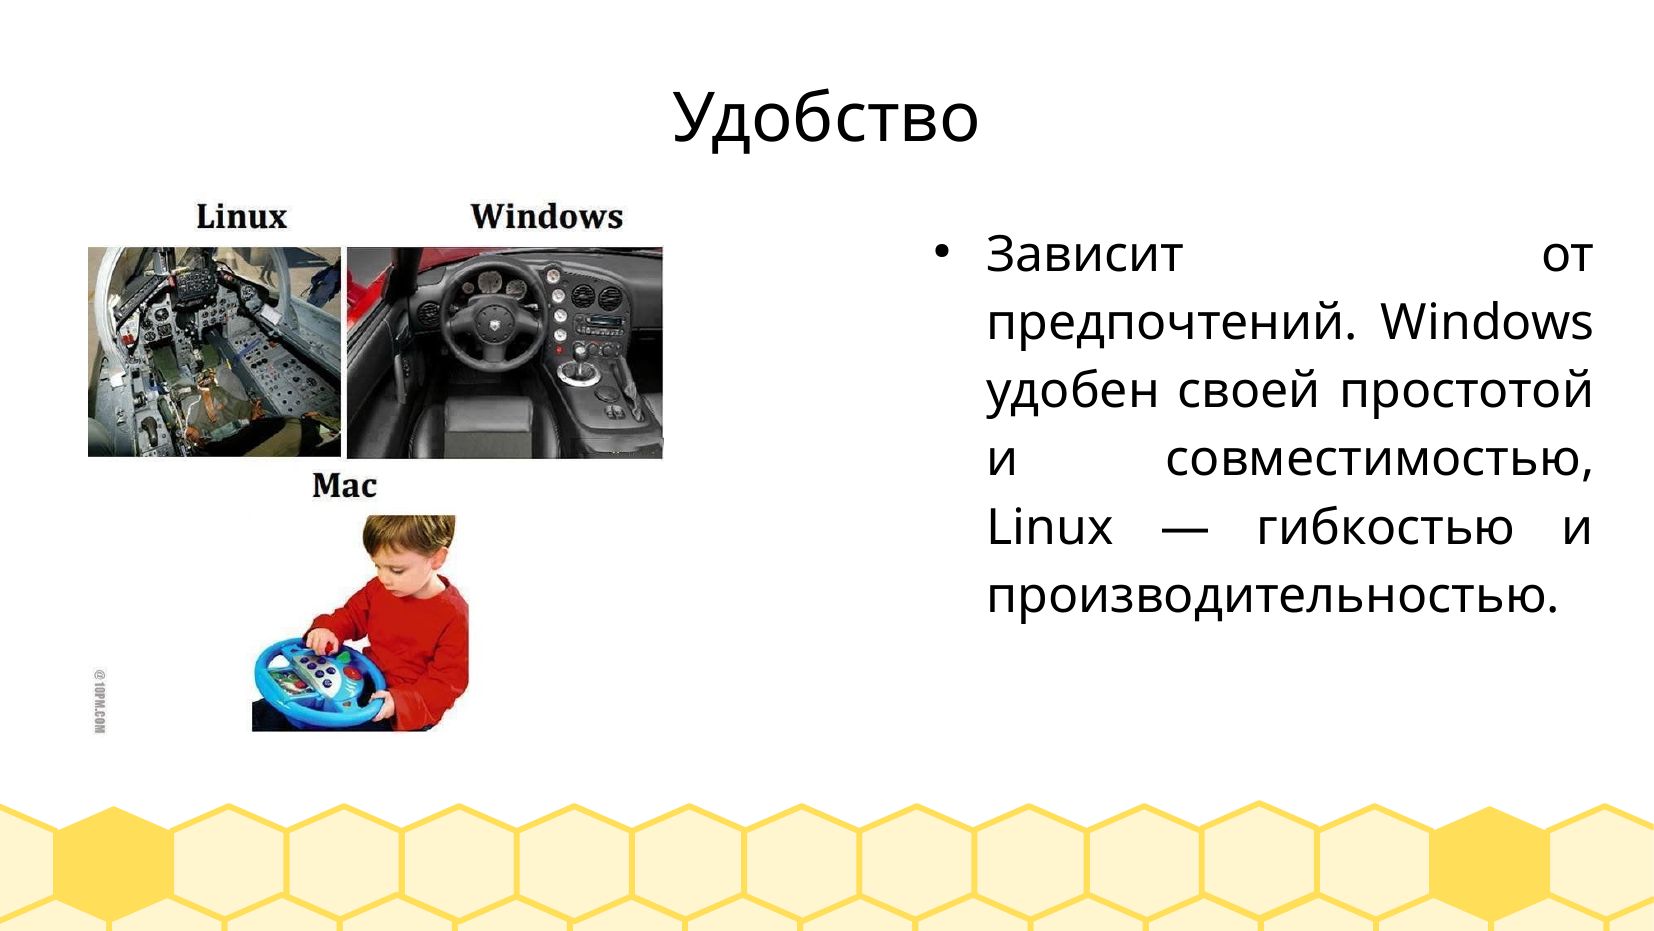

# Удобство
Зависит от предпочтений. Windows удобен своей простотой и совместимостью, Linux — гибкостью и производительностью.